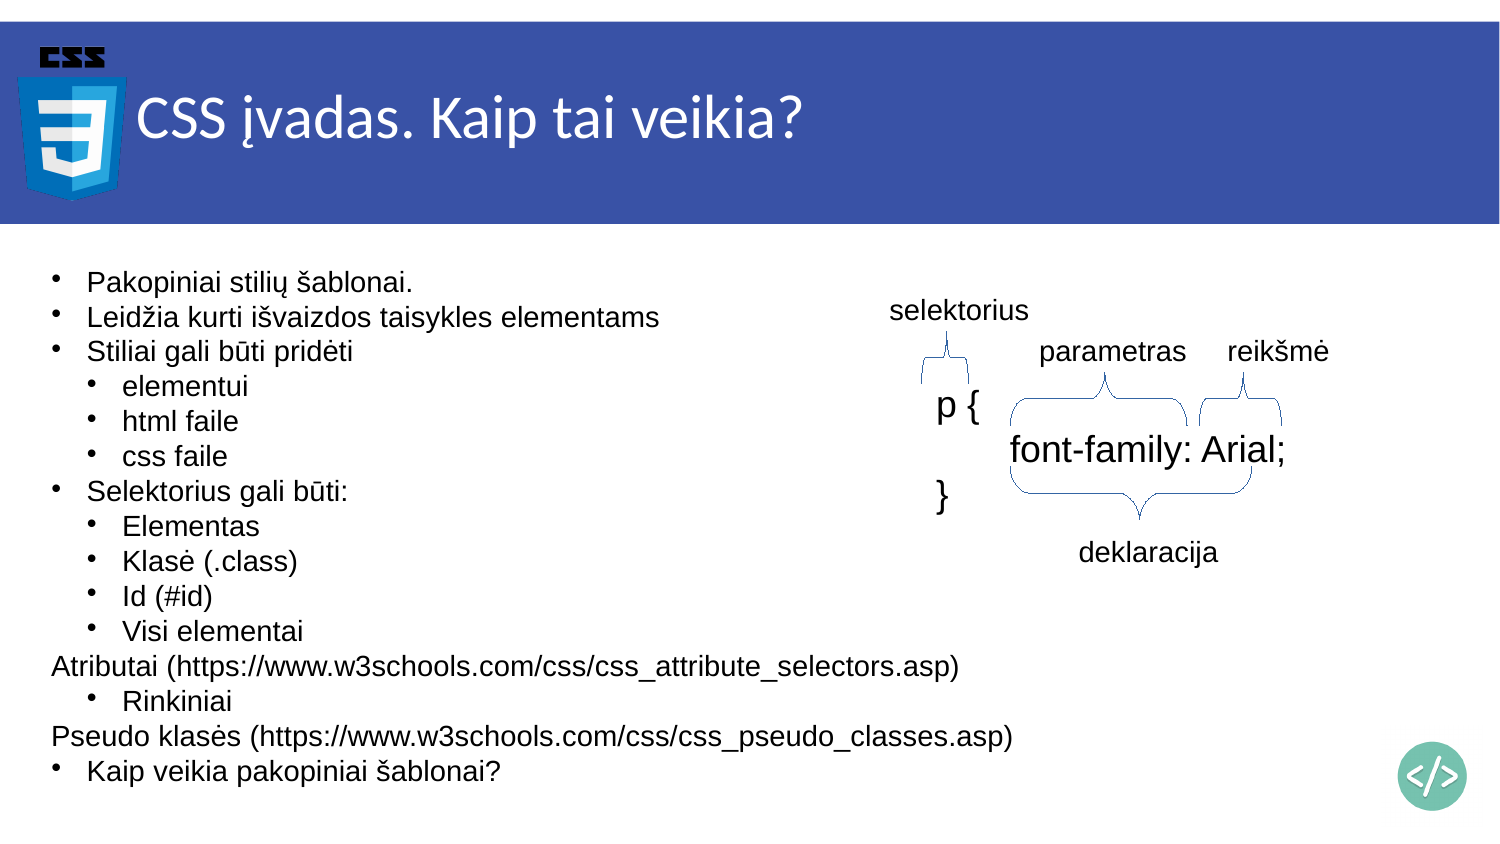

CSS įvadas. Kaip tai veikia?
Pakopiniai stilių šablonai.
Leidžia kurti išvaizdos taisykles elementams
Stiliai gali būti pridėti
elementui
html faile
css faile
Selektorius gali būti:
Elementas
Klasė (.class)
Id (#id)
Visi elementai
Atributai (https://www.w3schools.com/css/css_attribute_selectors.asp)
Rinkiniai
Pseudo klasės (https://www.w3schools.com/css/css_pseudo_classes.asp)
Kaip veikia pakopiniai šablonai?
selektorius
parametras
reikšmė
p {
 	font-family: Arial;
}
deklaracija